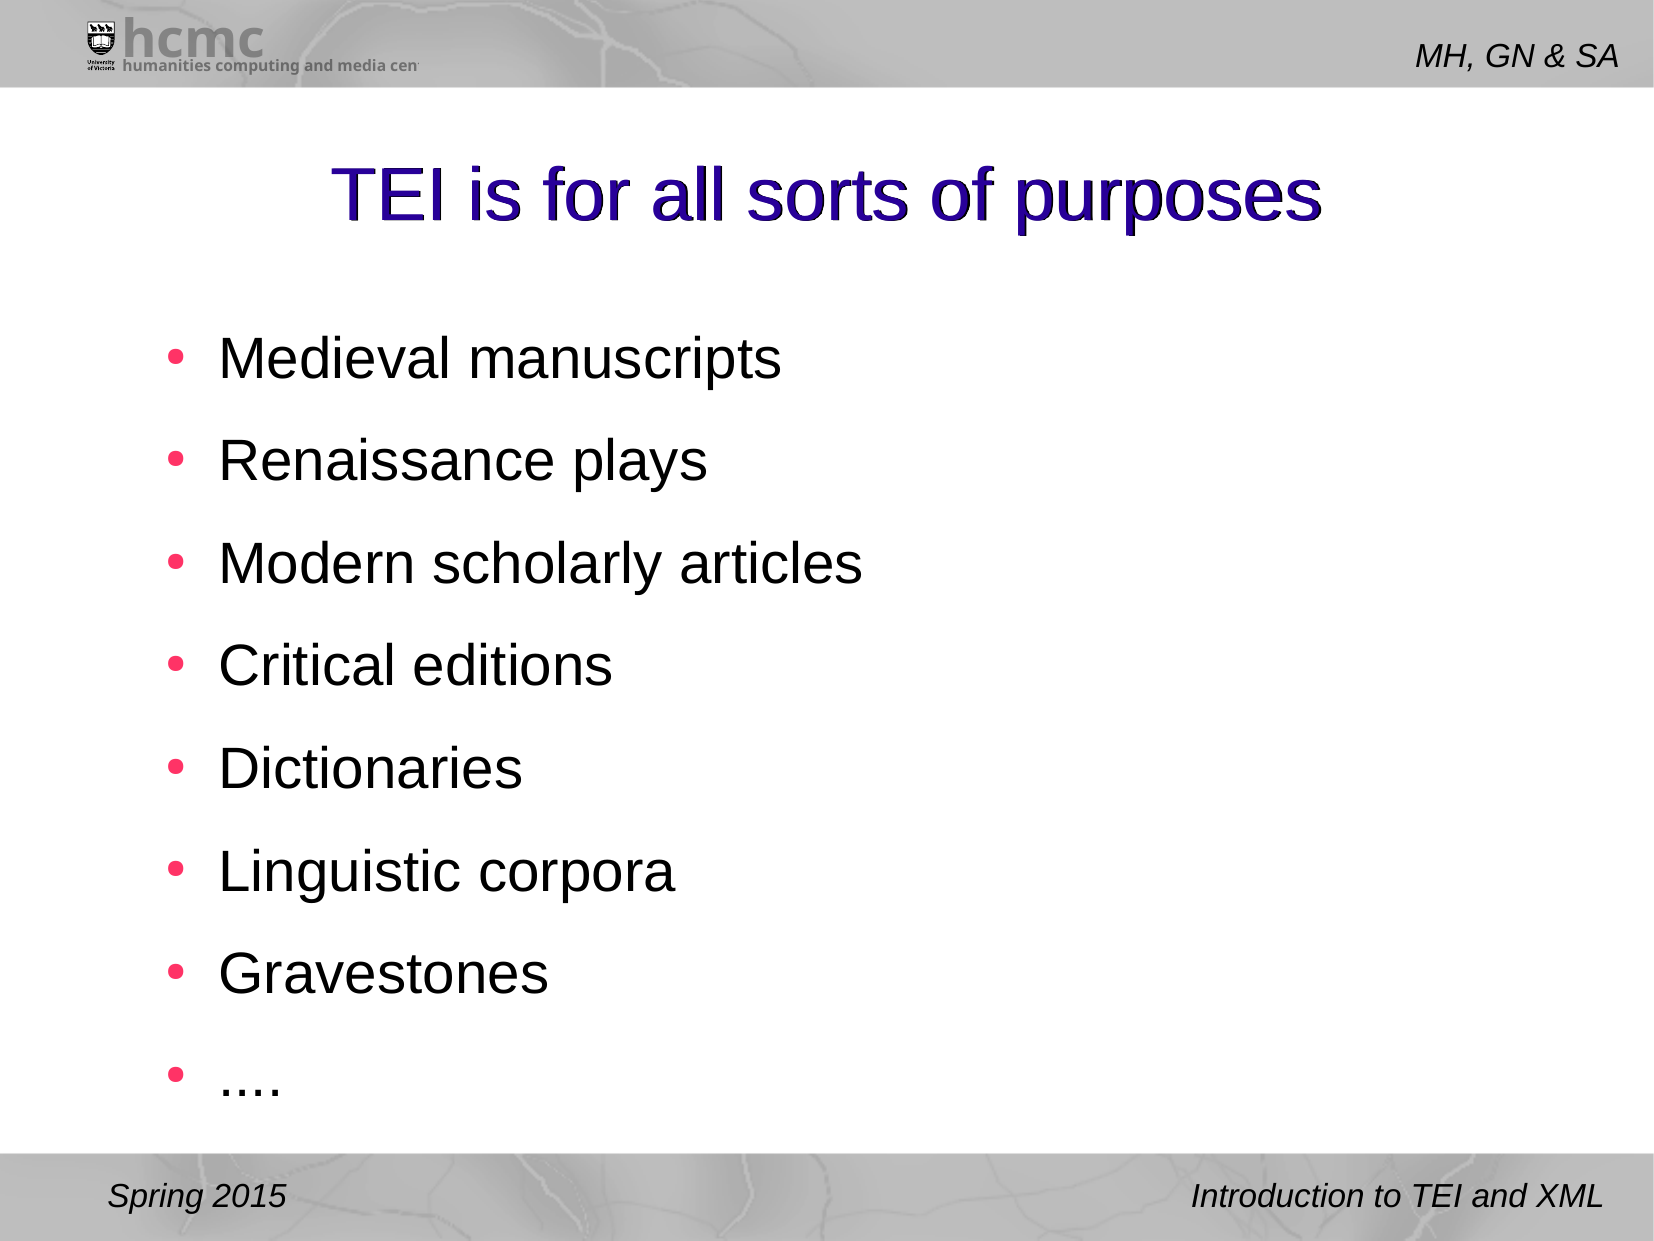

# TEI is for all sorts of purposes
Medieval manuscripts
Renaissance plays
Modern scholarly articles
Critical editions
Dictionaries
Linguistic corpora
Gravestones
....